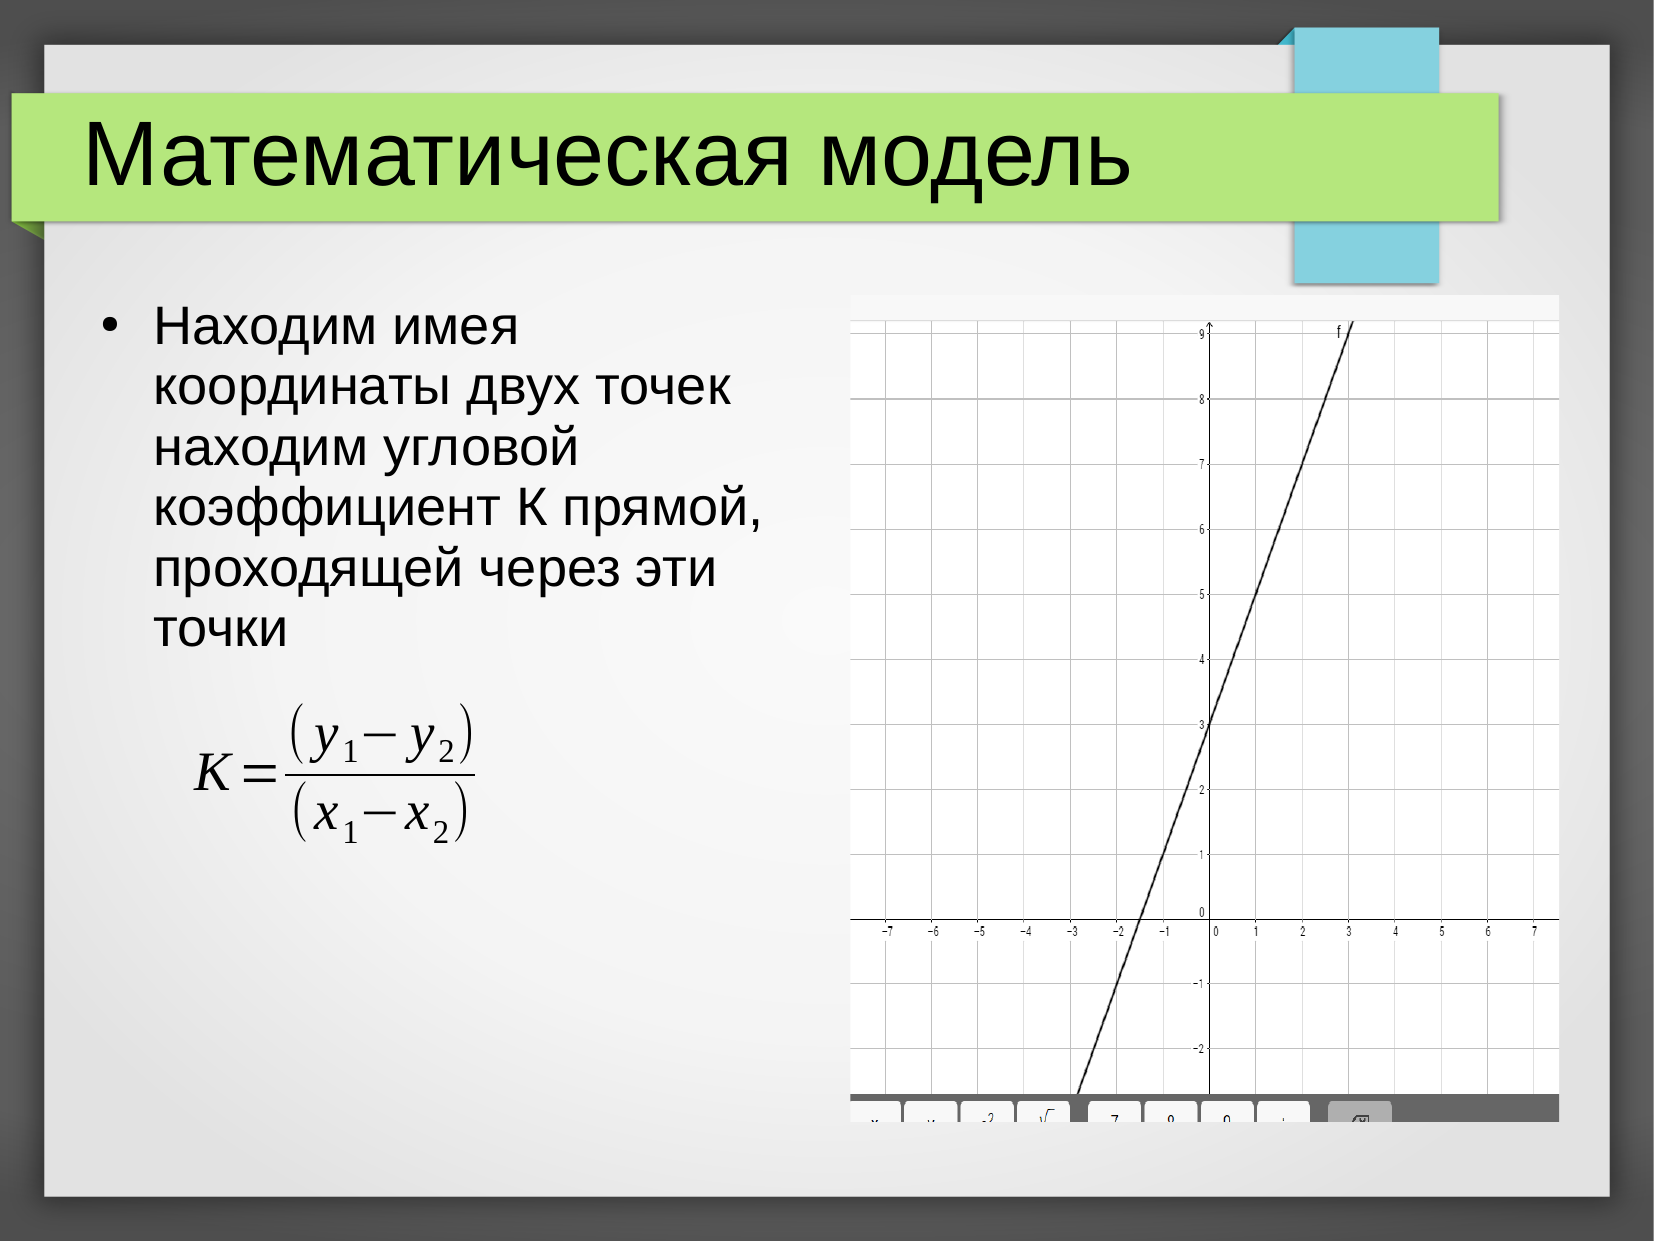

# Математическая модель
Находим имея координаты двух точек находим угловой коэффициент К прямой, проходящей через эти точки